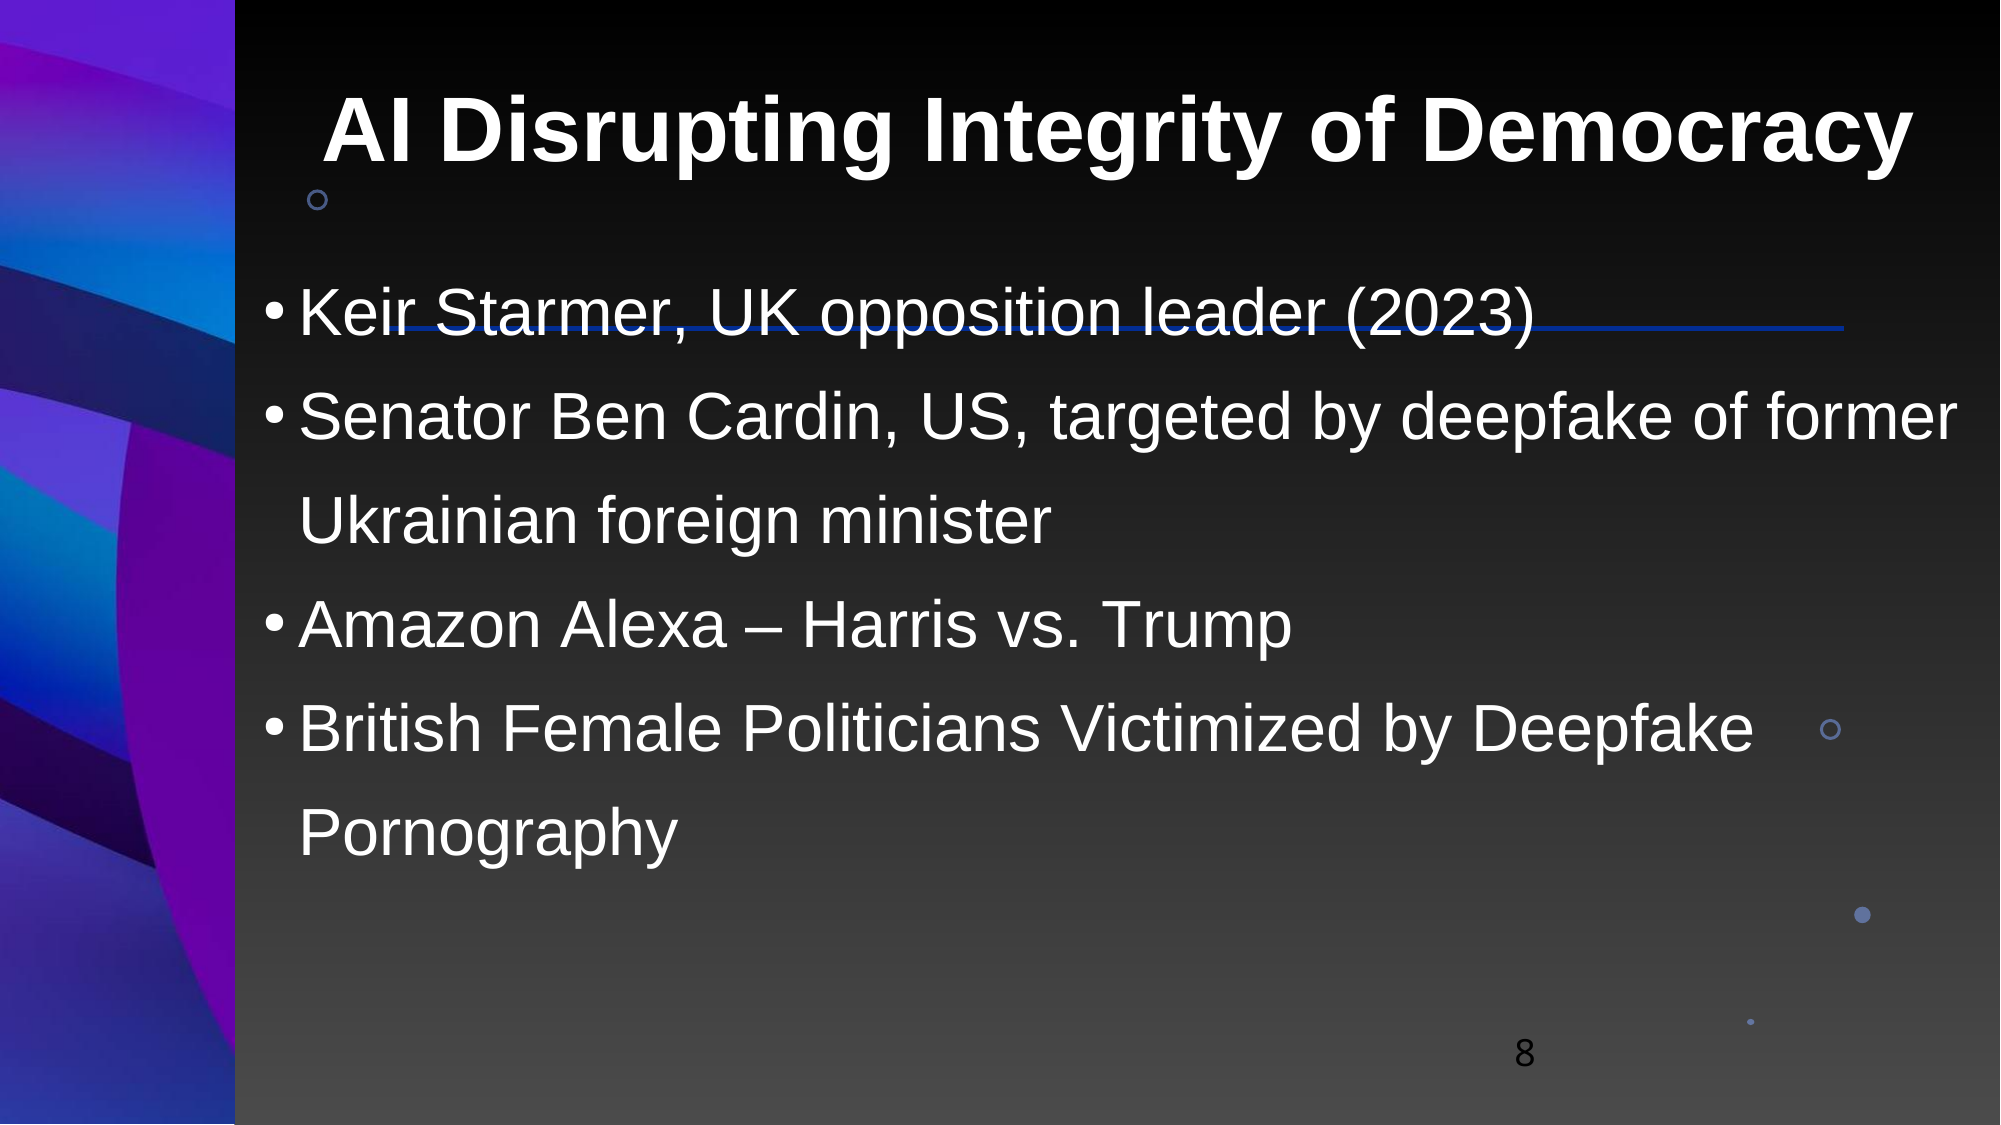

AI Disrupting Integrity of Democracy
Keir Starmer, UK opposition leader (2023)
Senator Ben Cardin, US, targeted by deepfake of former
Ukrainian foreign minister
Amazon Alexa – Harris vs. Trump
British Female Politicians Victimized by Deepfake
Pornography